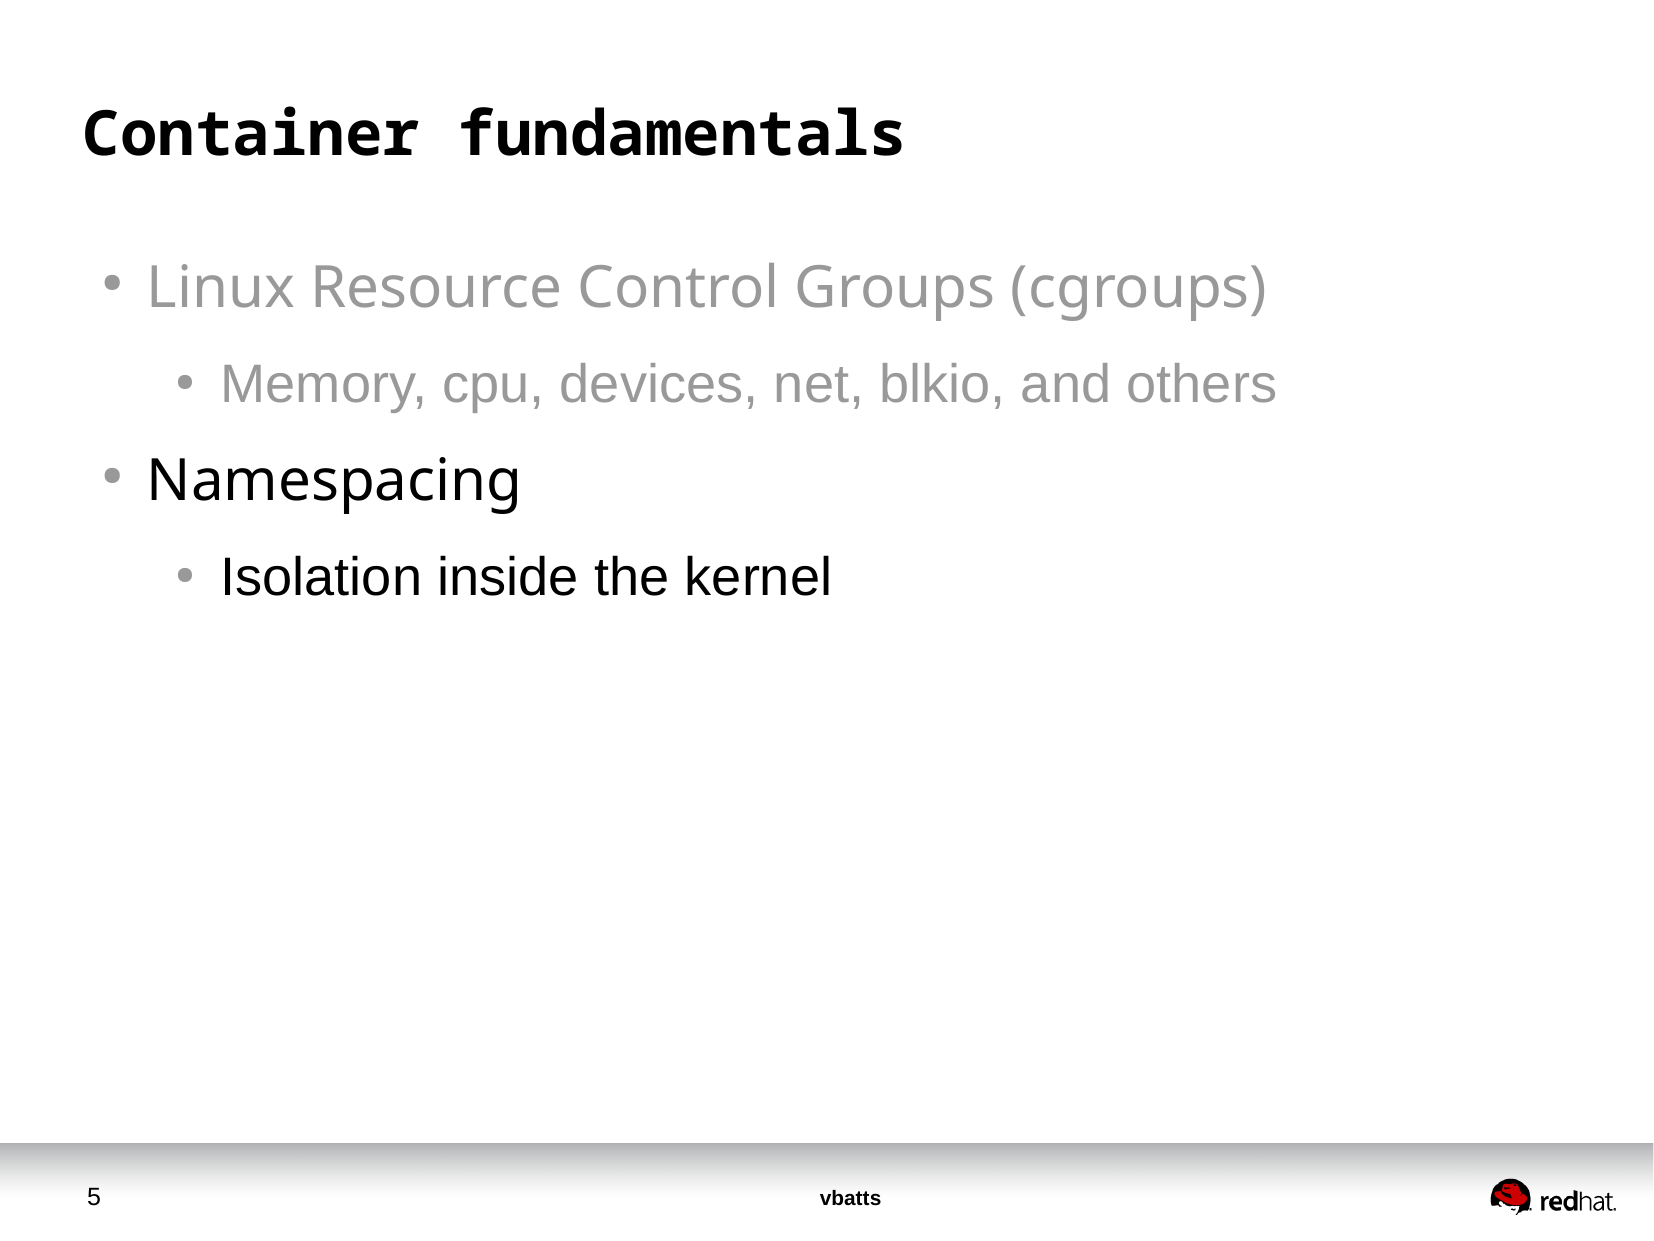

# Container fundamentals
Linux Resource Control Groups (cgroups)
Memory, cpu, devices, net, blkio, and others
Namespacing
Isolation inside the kernel